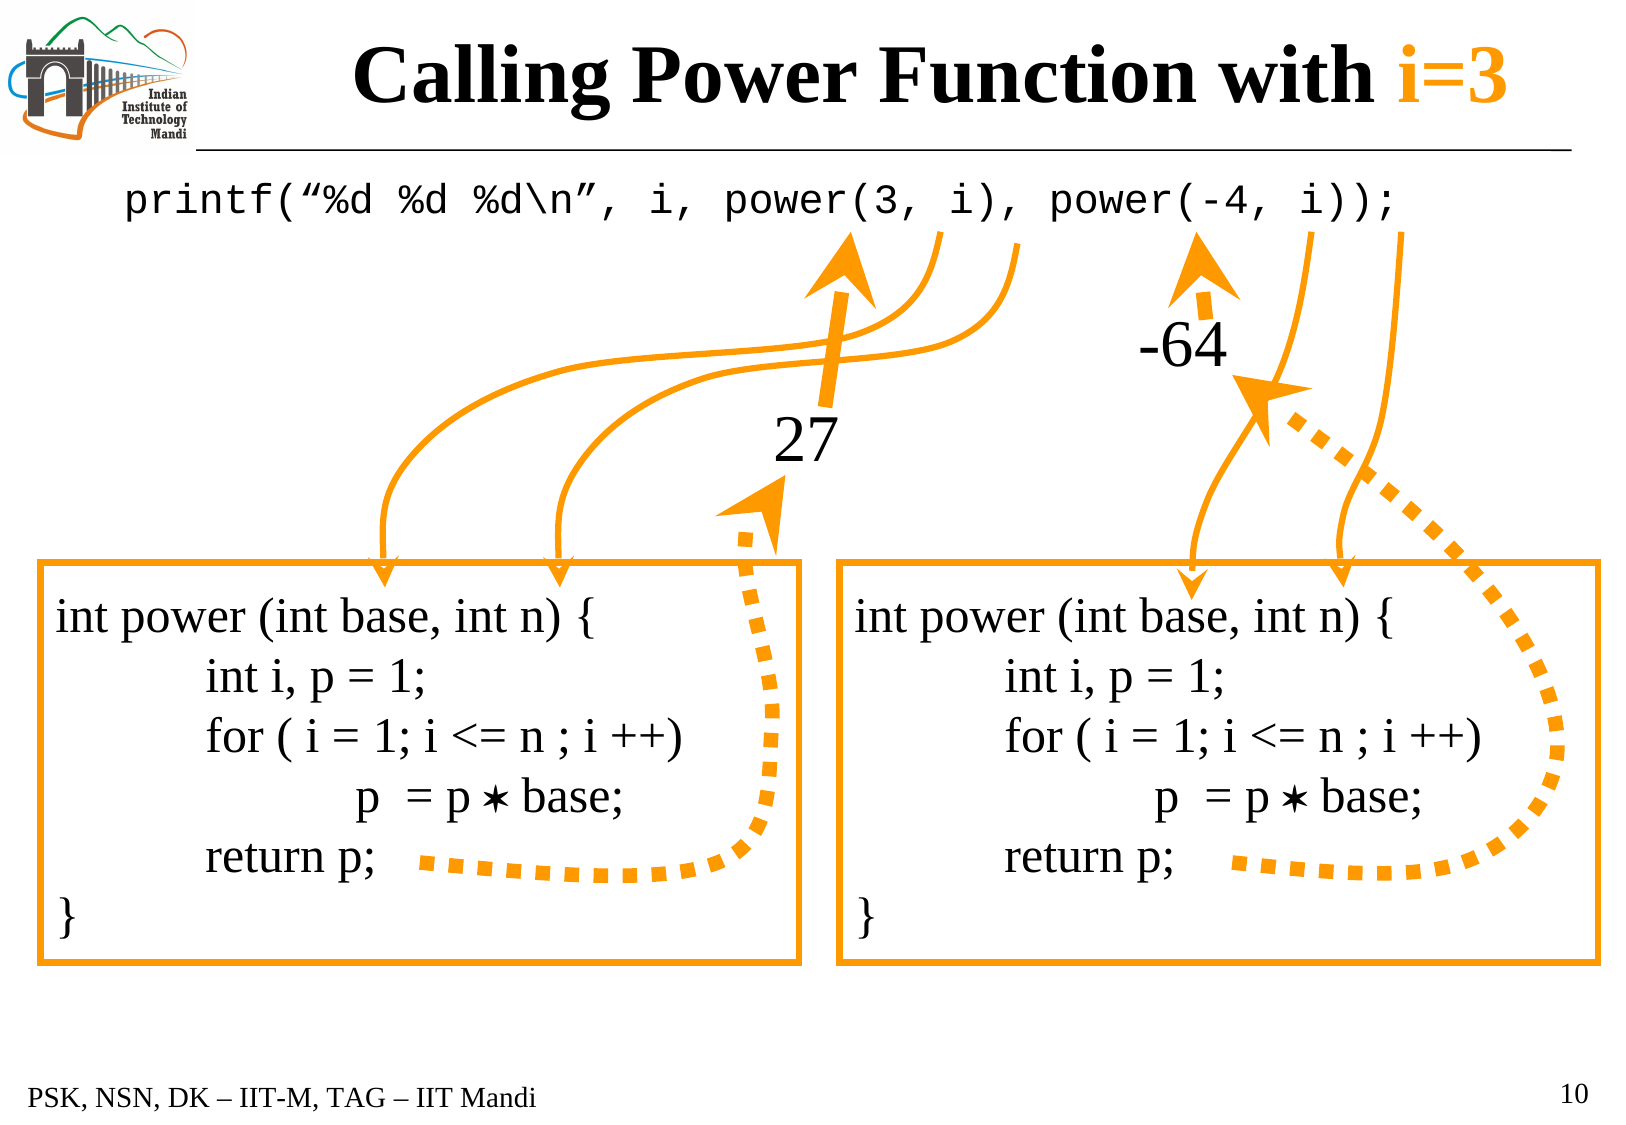

# Calling Power Function with i=3
	printf(“%d %d %d\n”, i, power(3, i), power(-4, i));
-64
27
int power (int base, int n) {
	int i, p = 1;
	for ( i = 1; i <= n ; i ++)
		p = p  base;
	return p;
}
int power (int base, int n) {
	int i, p = 1;
	for ( i = 1; i <= n ; i ++)
		p = p  base;
	return p;
}